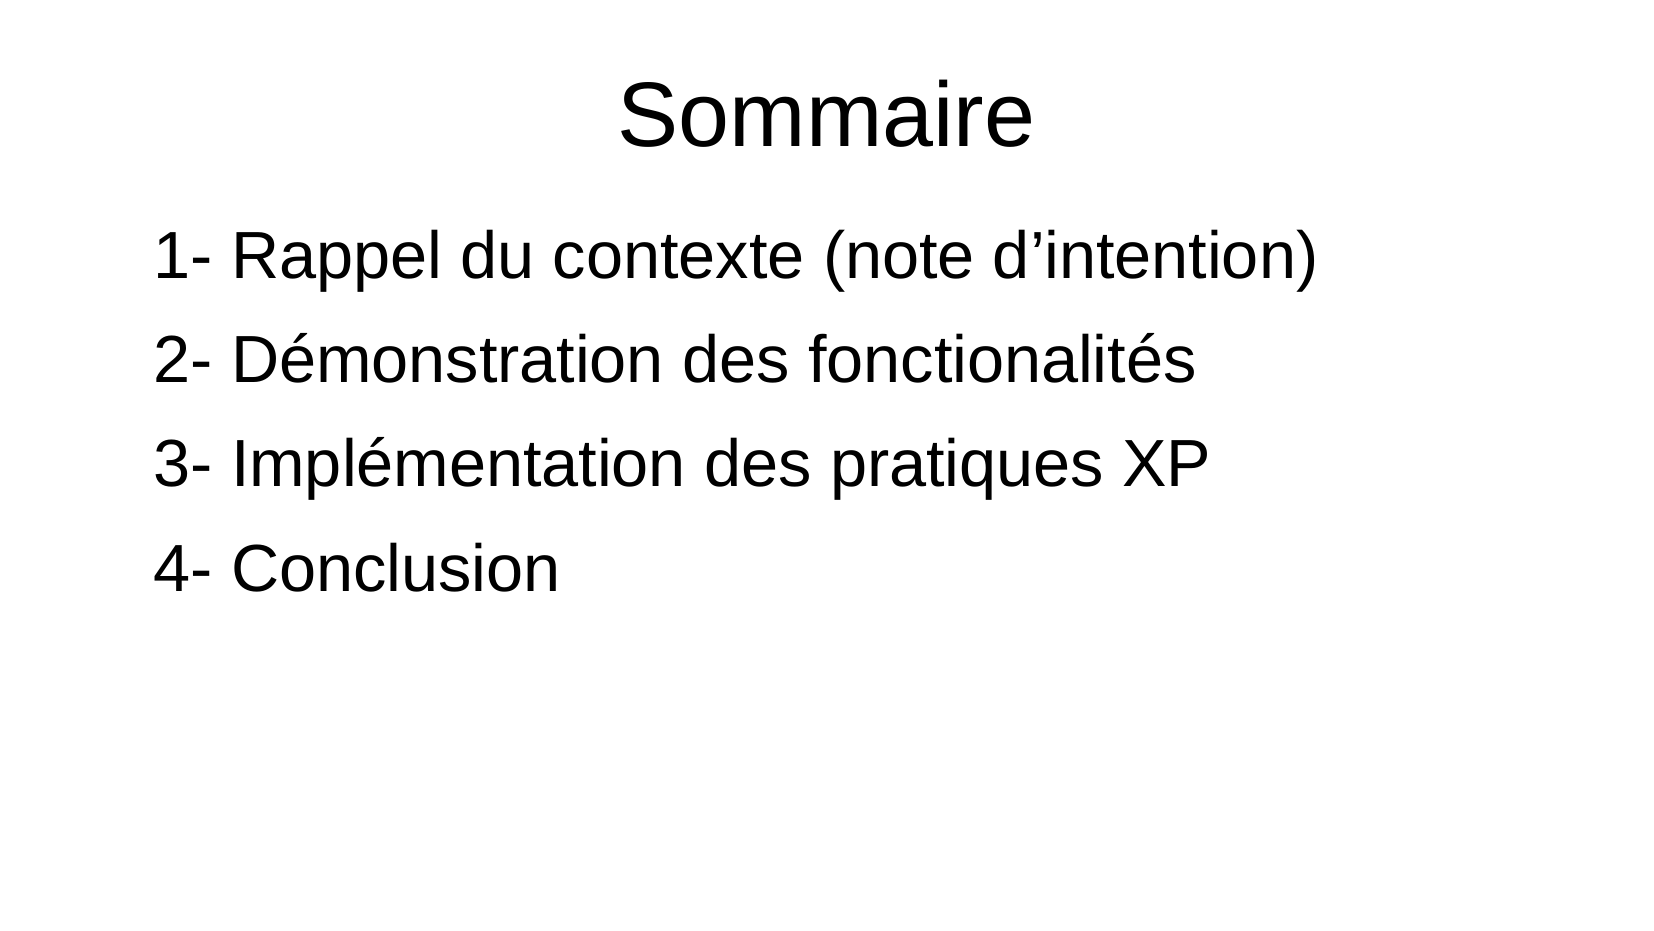

# Sommaire
1- Rappel du contexte (note d’intention)
2- Démonstration des fonctionalités
3- Implémentation des pratiques XP
4- Conclusion